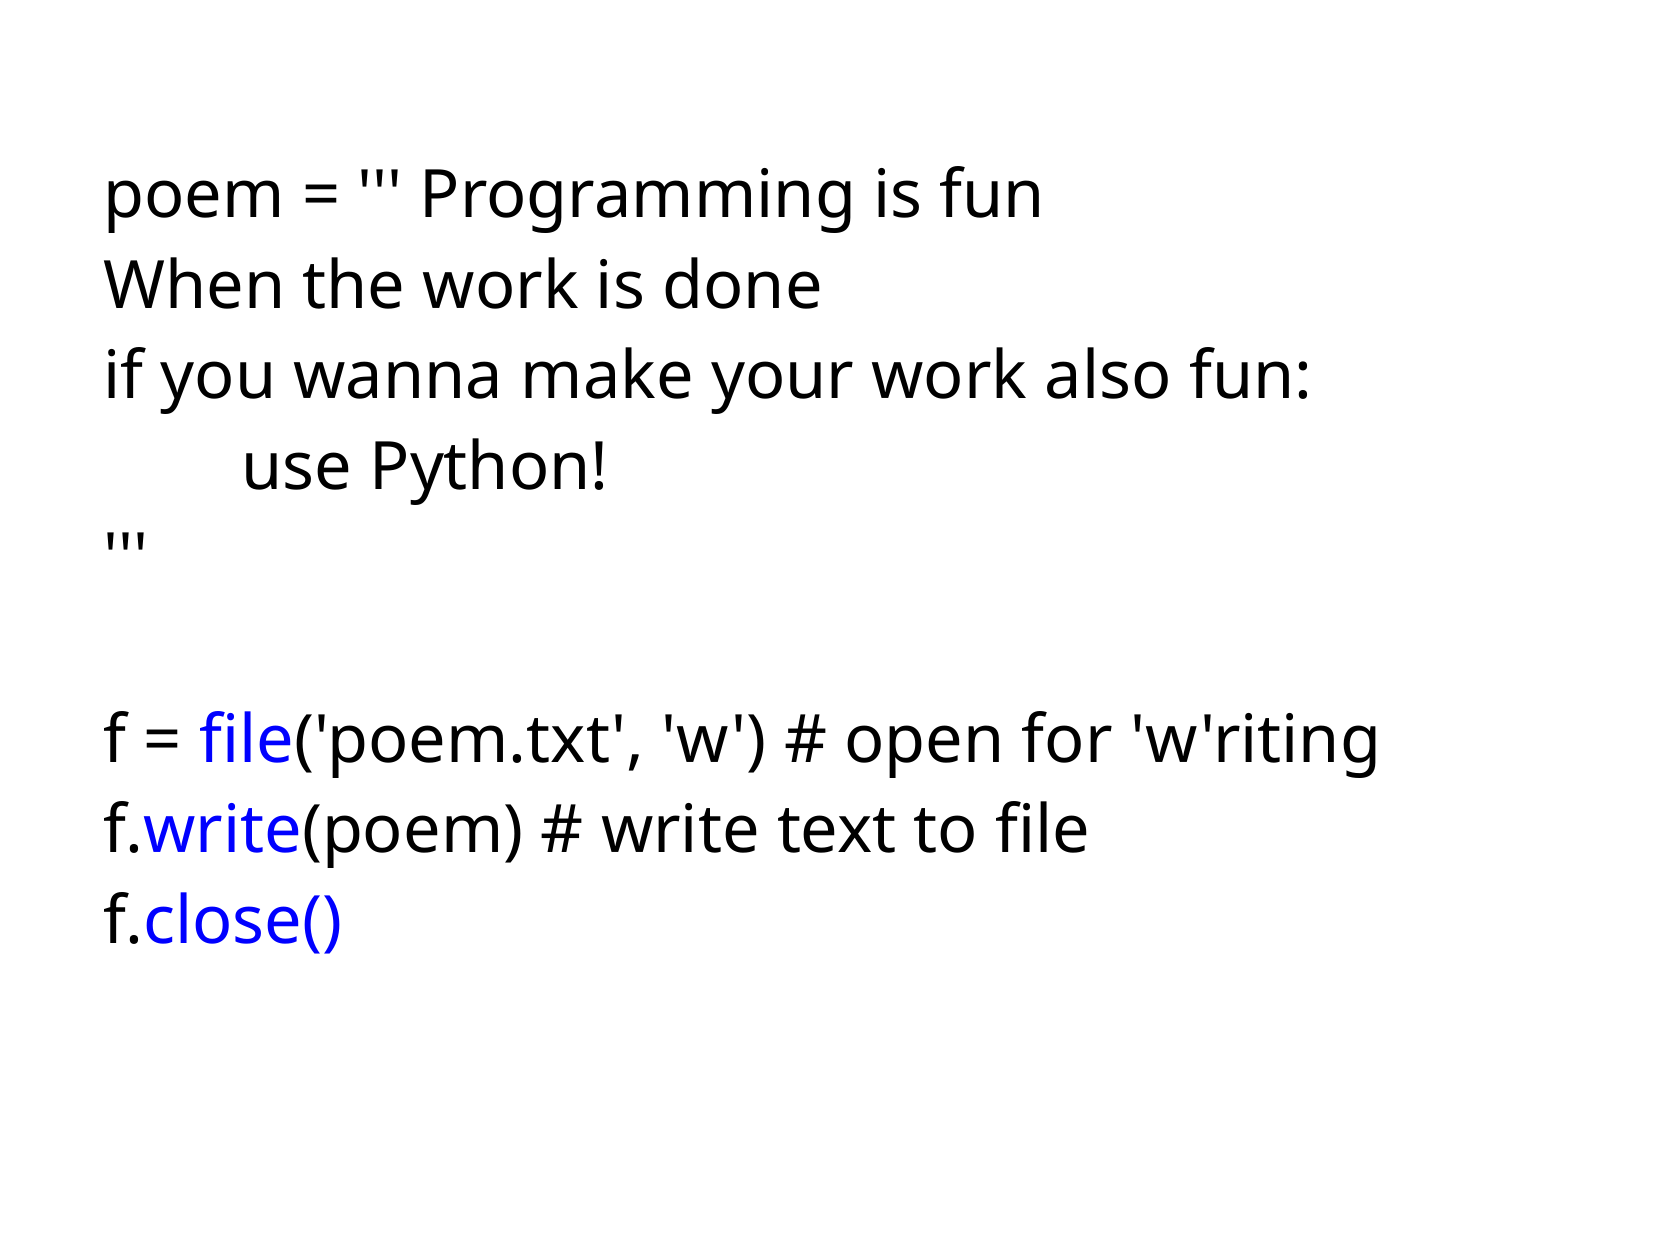

poem = ''' Programming is fun
When the work is done
if you wanna make your work also fun:
 use Python!
'''
f = file('poem.txt', 'w') # open for 'w'riting
f.write(poem) # write text to file
f.close()